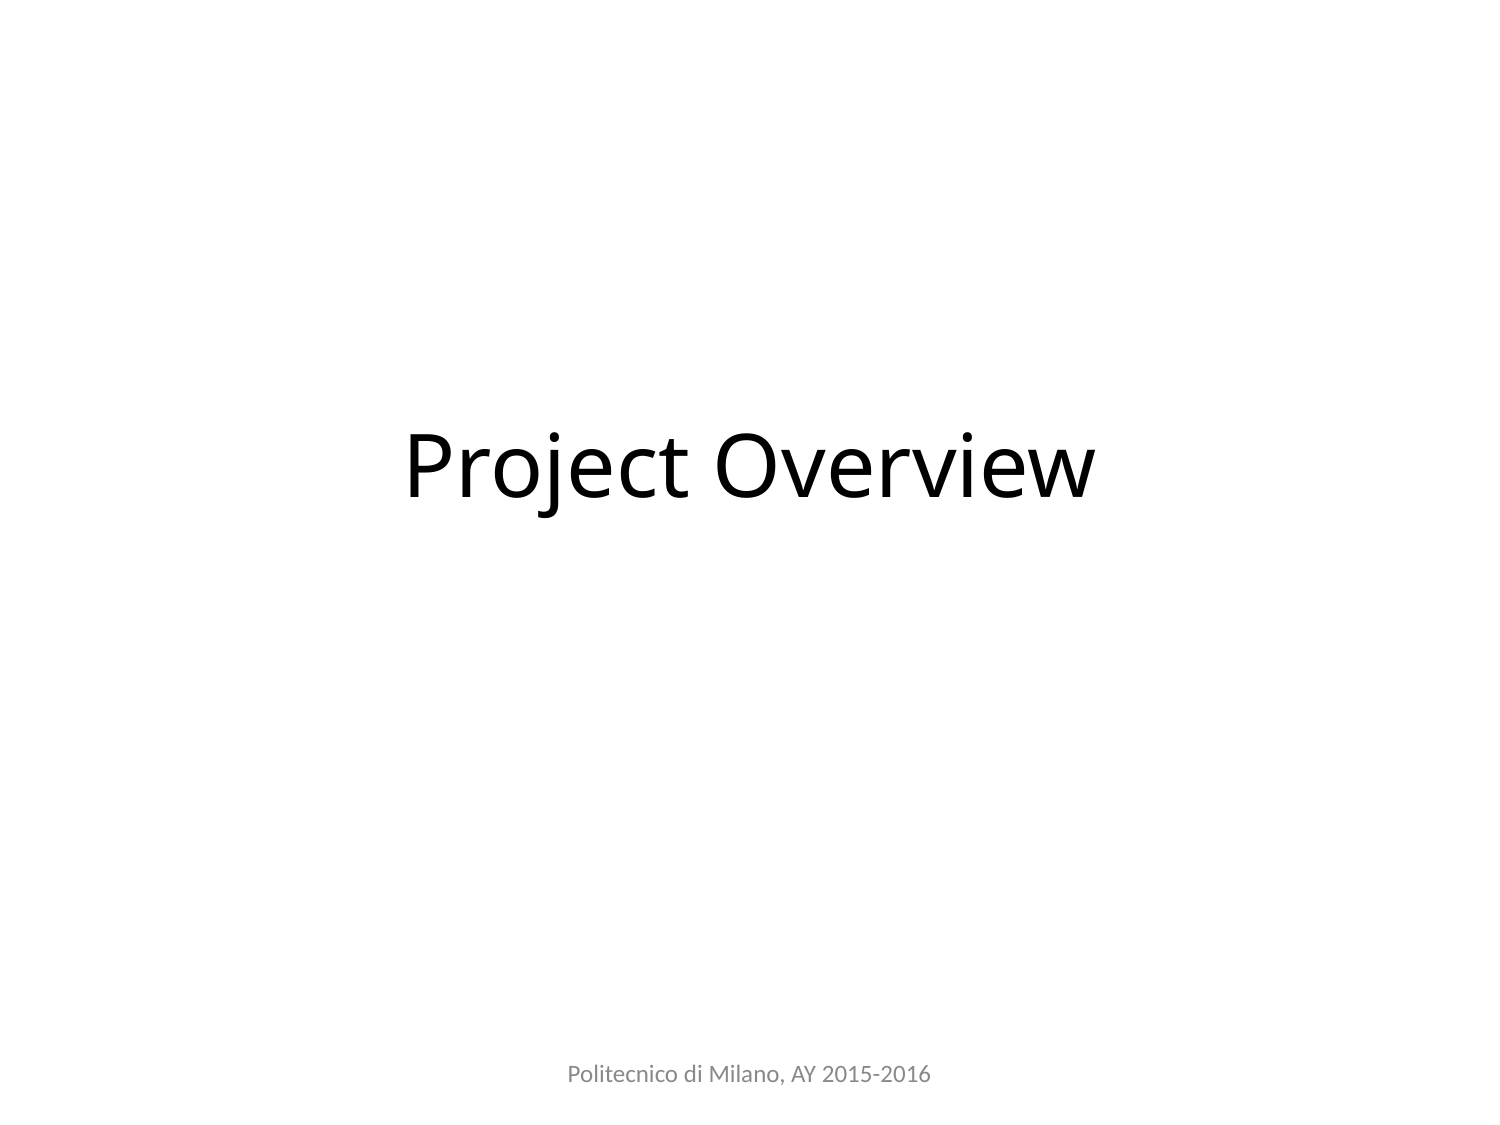

# Project Overview
Politecnico di Milano, AY 2015-2016